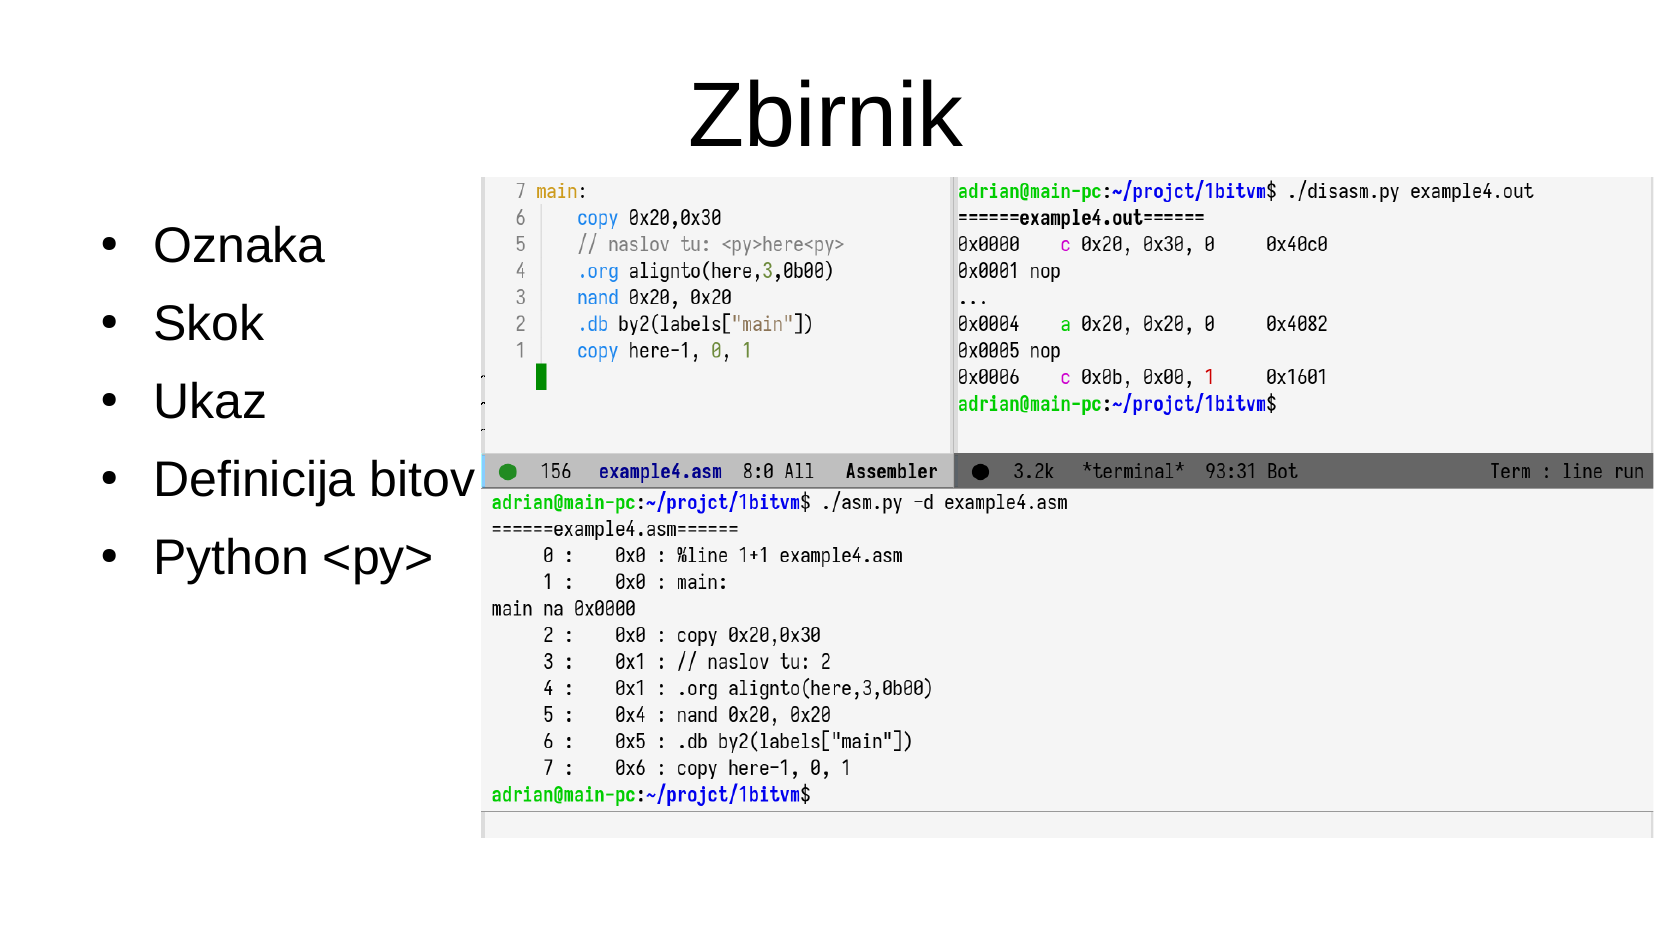

# Zbirnik
Oznaka
Skok
Ukaz
Definicija bitov
Python <py>